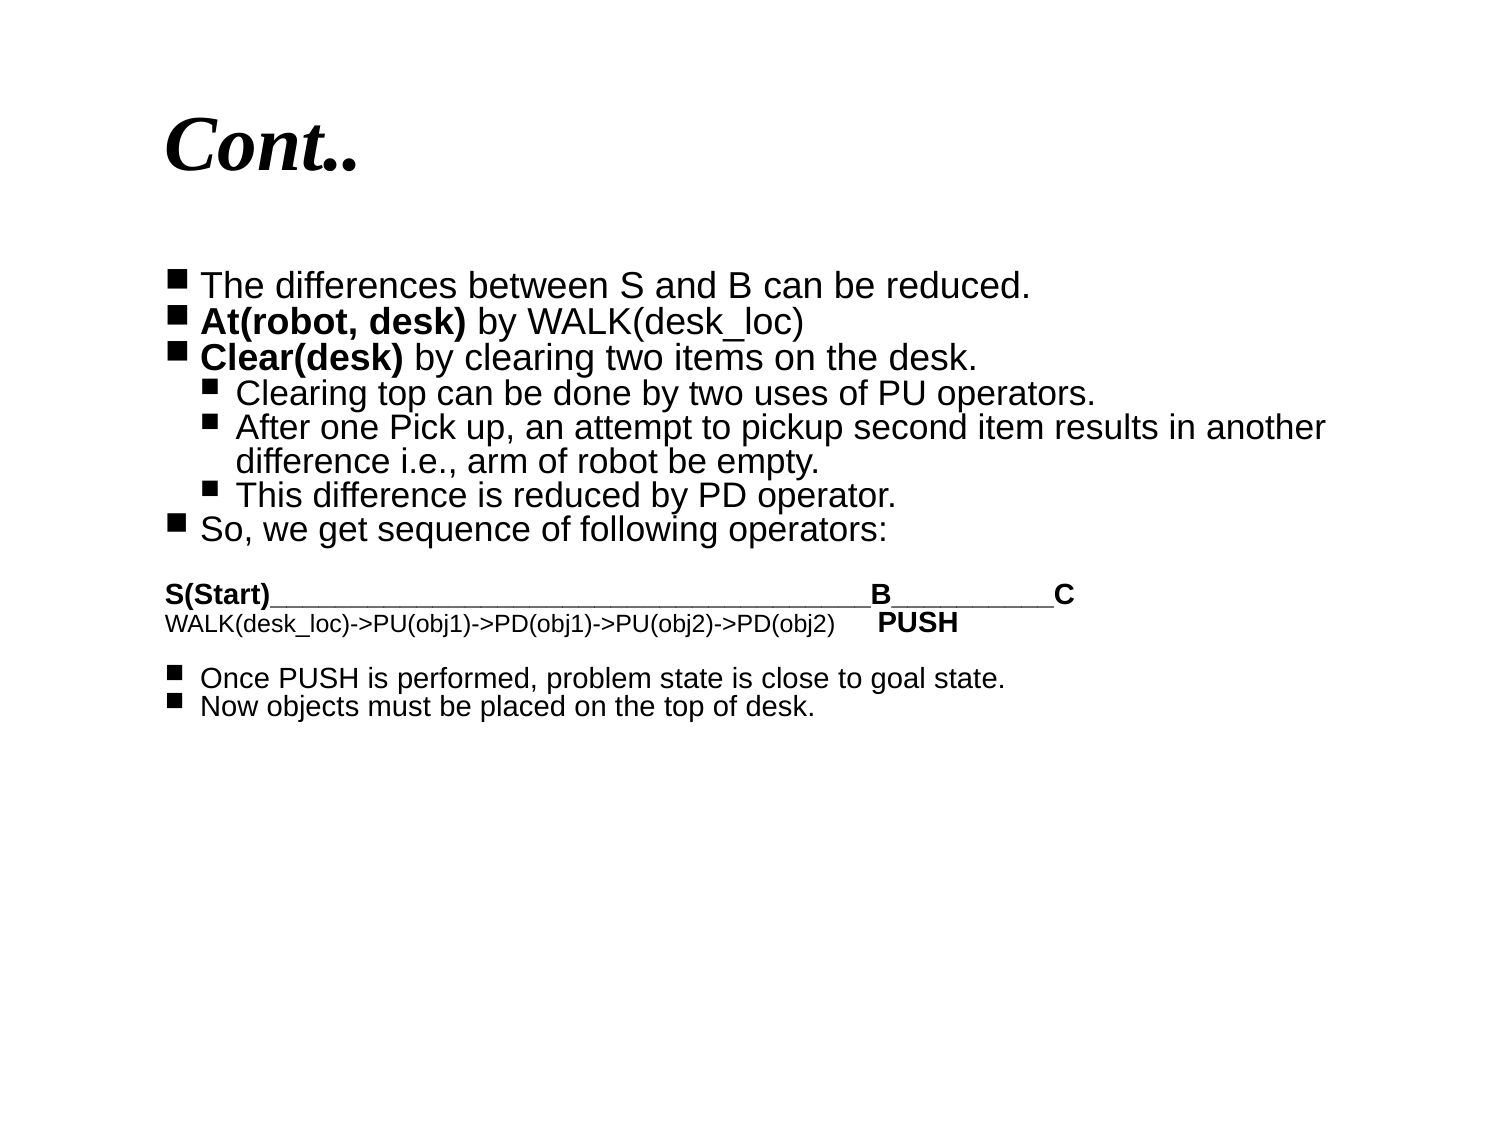

Cont..
The differences between S and B can be reduced.
At(robot, desk) by WALK(desk_loc)
Clear(desk) by clearing two items on the desk.
Clearing top can be done by two uses of PU operators.
After one Pick up, an attempt to pickup second item results in another difference i.e., arm of robot be empty.
This difference is reduced by PD operator.
So, we get sequence of following operators:
S(Start)_____________________________________B__________C
WALK(desk_loc)->PU(obj1)->PD(obj1)->PU(obj2)->PD(obj2) PUSH
Once PUSH is performed, problem state is close to goal state.
Now objects must be placed on the top of desk.